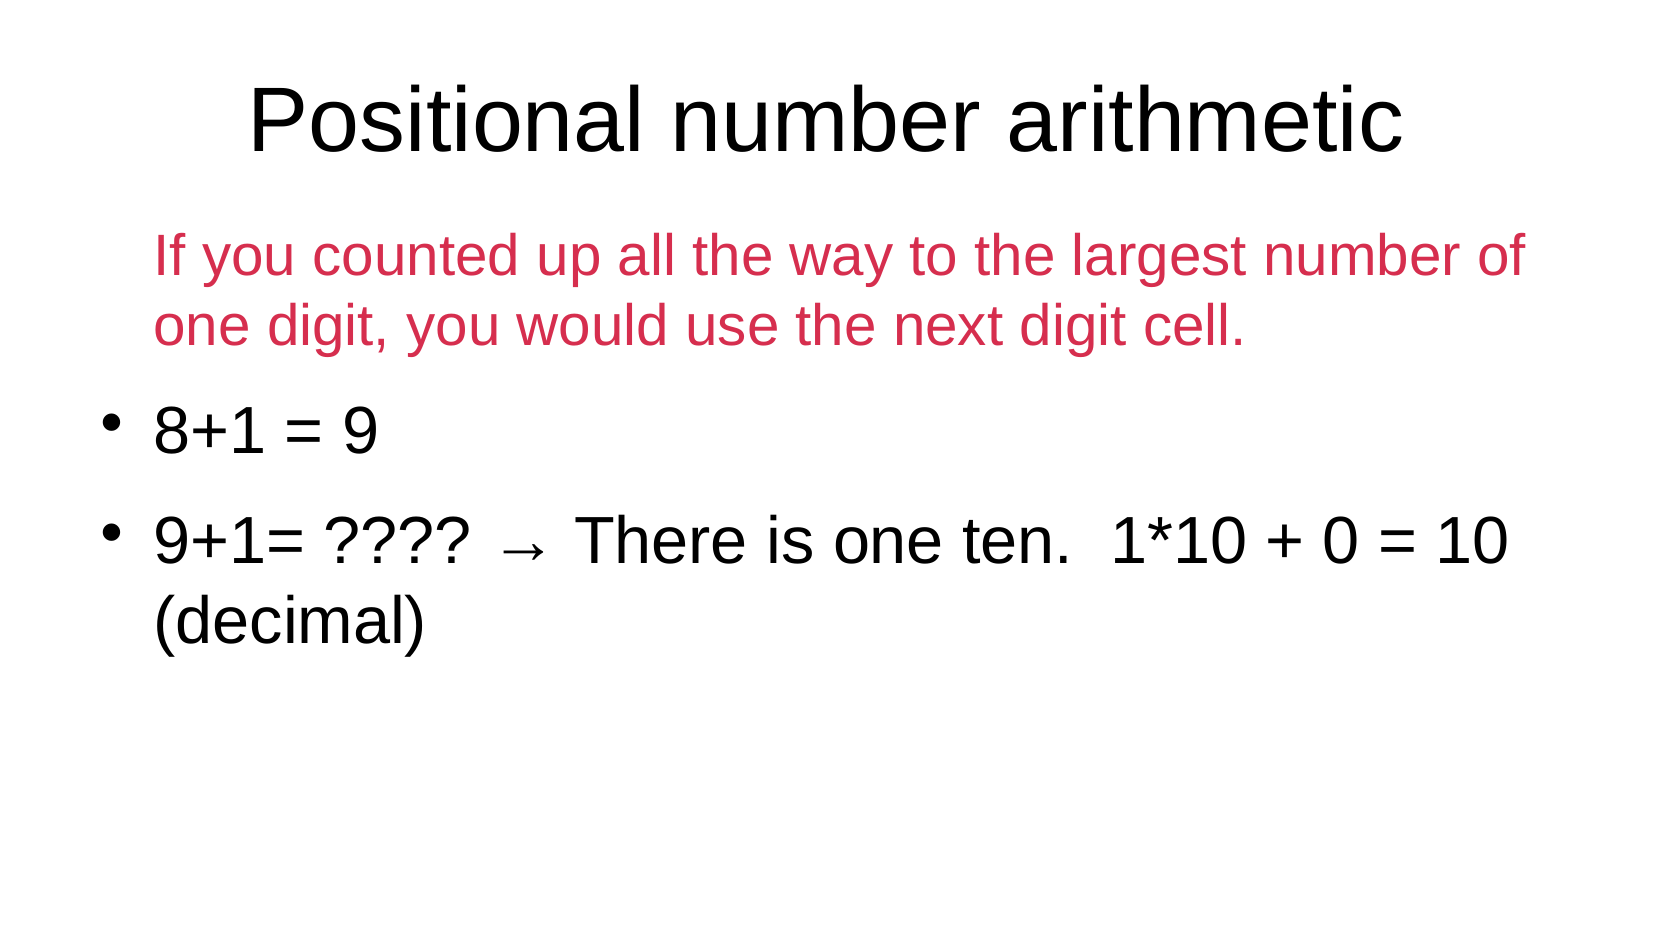

Positional number arithmetic
If you counted up all the way to the largest number of one digit, you would use the next digit cell.
8+1 = 9
9+1= ???? → There is one ten. 1*10 + 0 = 10 (decimal)